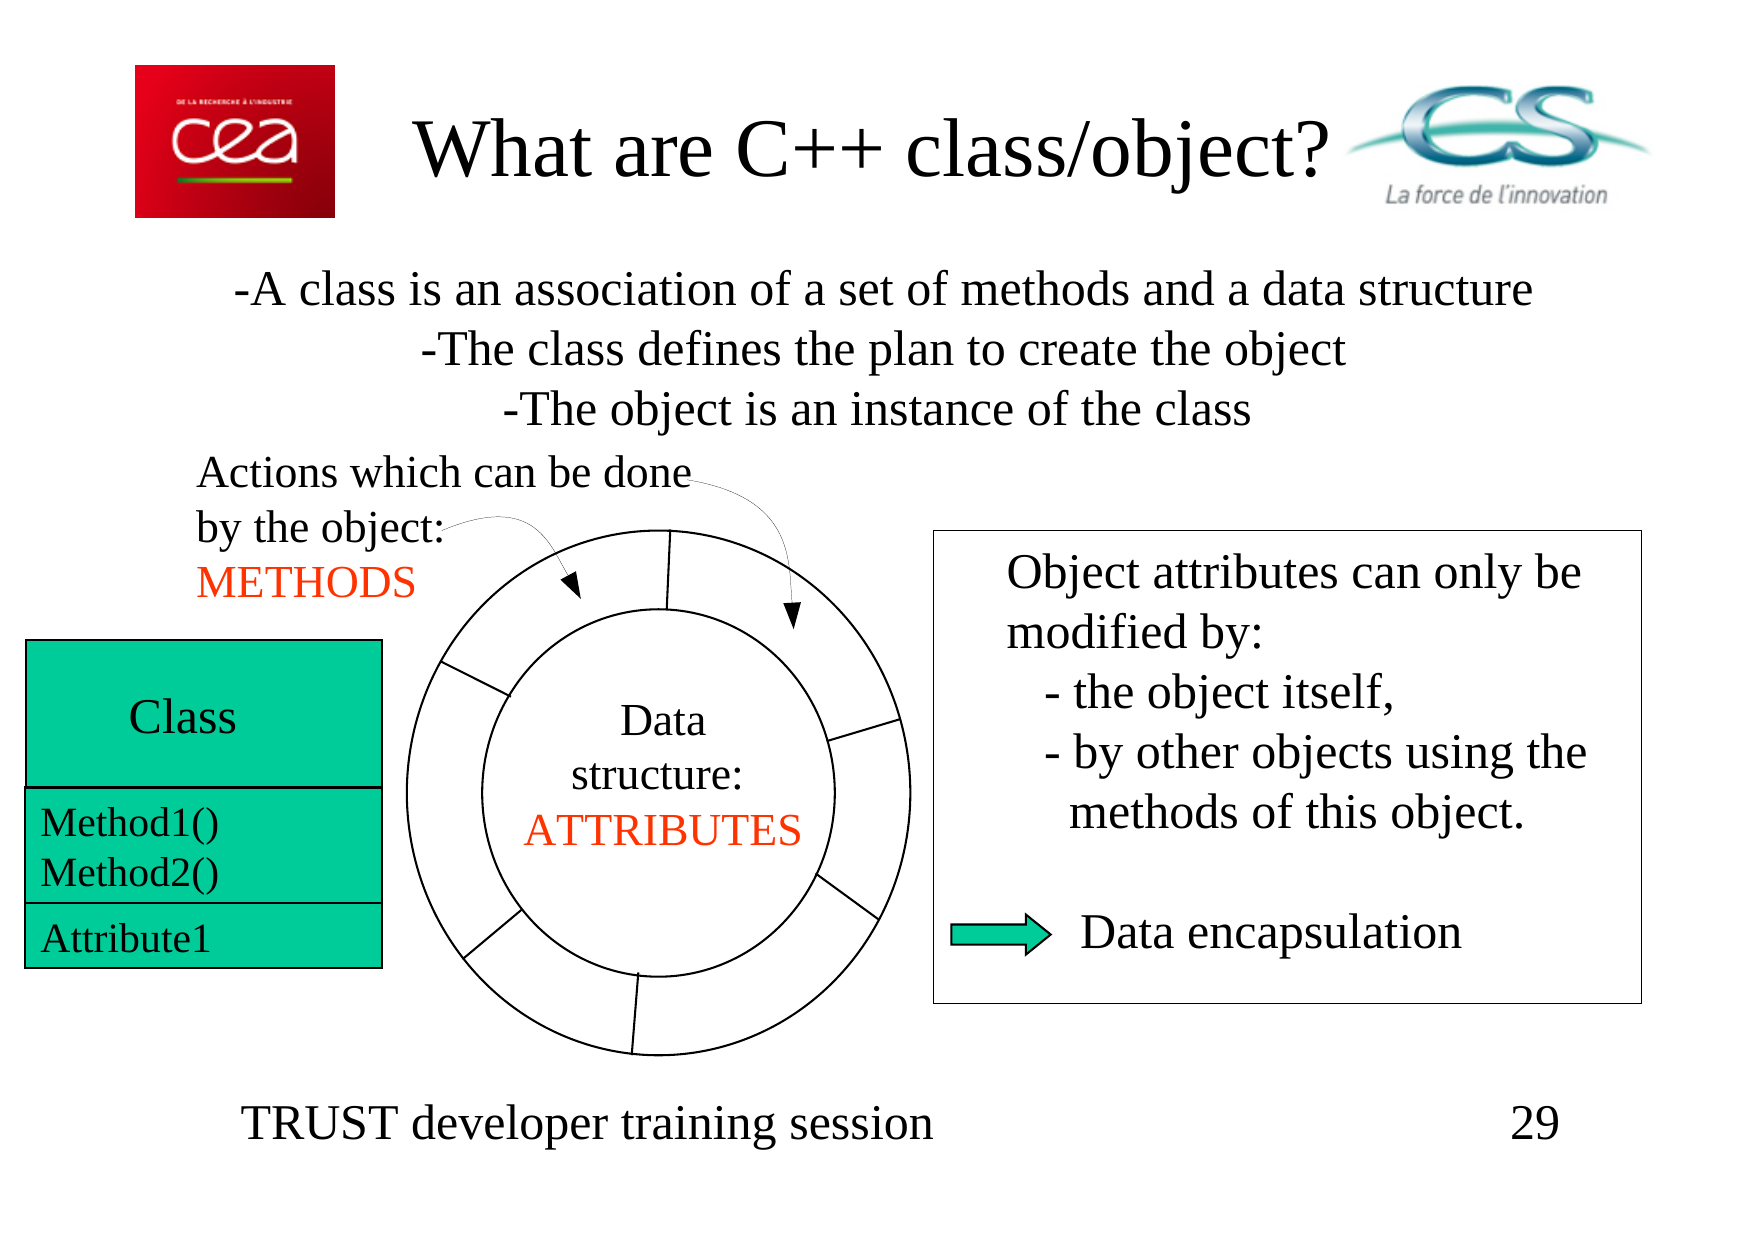

# What are C++ class/object? -A class is an association of a set of methods and a data structure -The class defines the plan to create the object -The object is an instance of the class
Actions which can be done
by the object:
METHODS
Data
structure:
ATTRIBUTES
Object attributes can only be modified by:
 - the object itself,
 - by other objects using the
 methods of this object.
	Data encapsulation
Class
Method1()
Method2()
Attribute1
TRUST developer training session
29